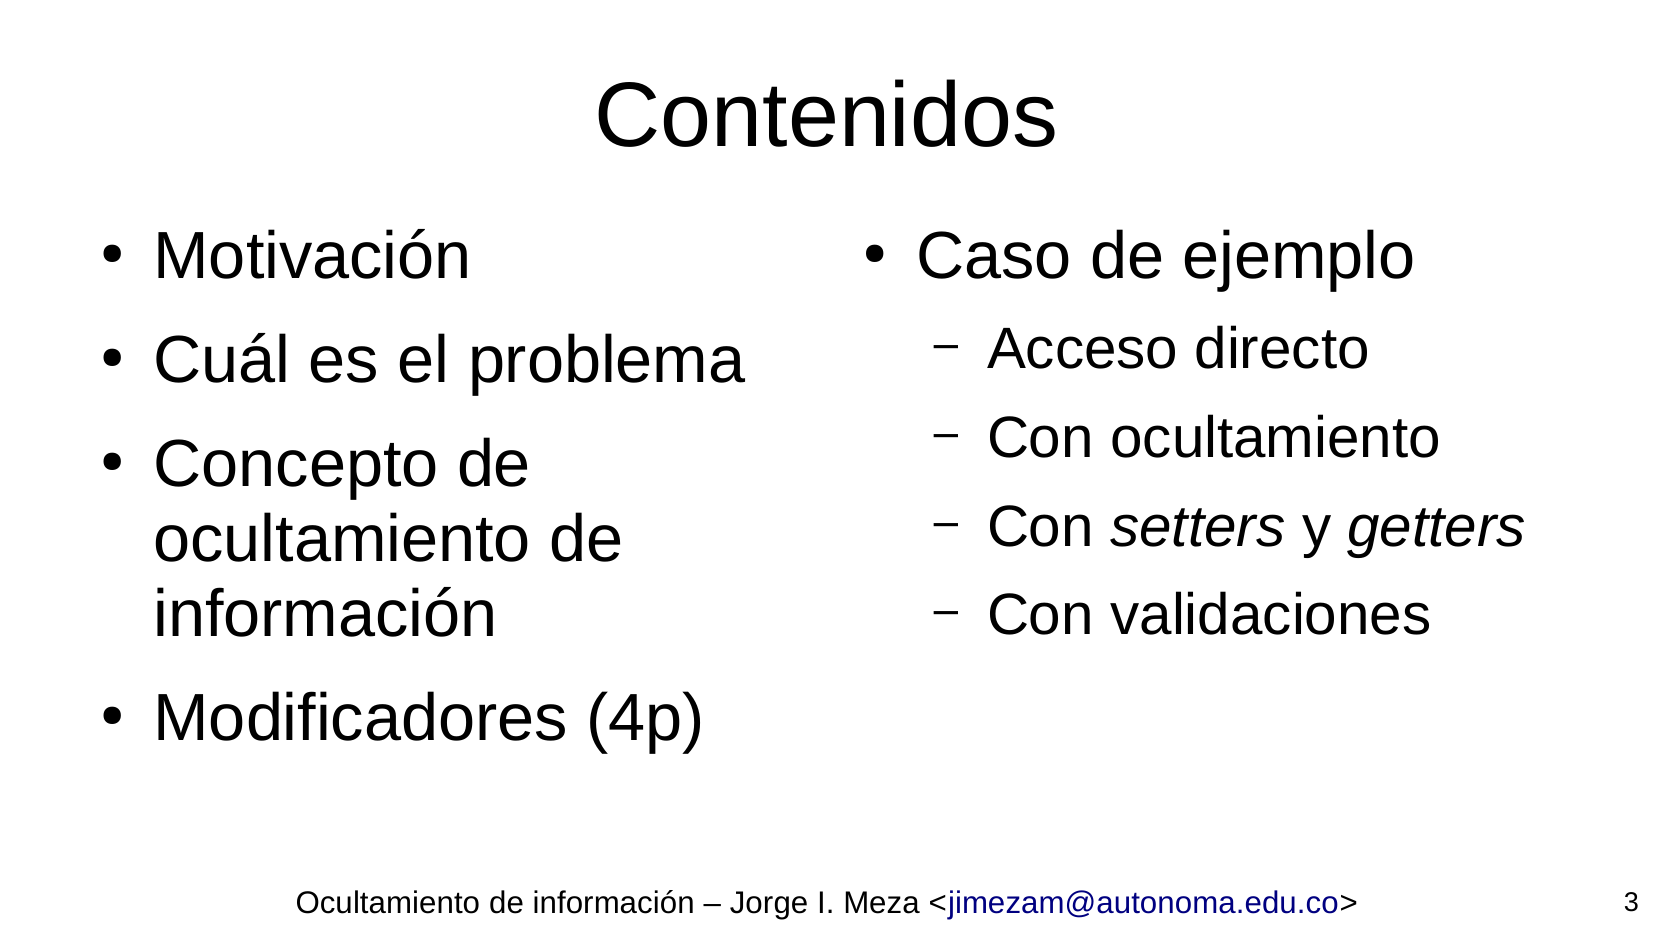

# Contenidos
Motivación
Cuál es el problema
Concepto de ocultamiento de información
Modificadores (4p)
Caso de ejemplo
Acceso directo
Con ocultamiento
Con setters y getters
Con validaciones